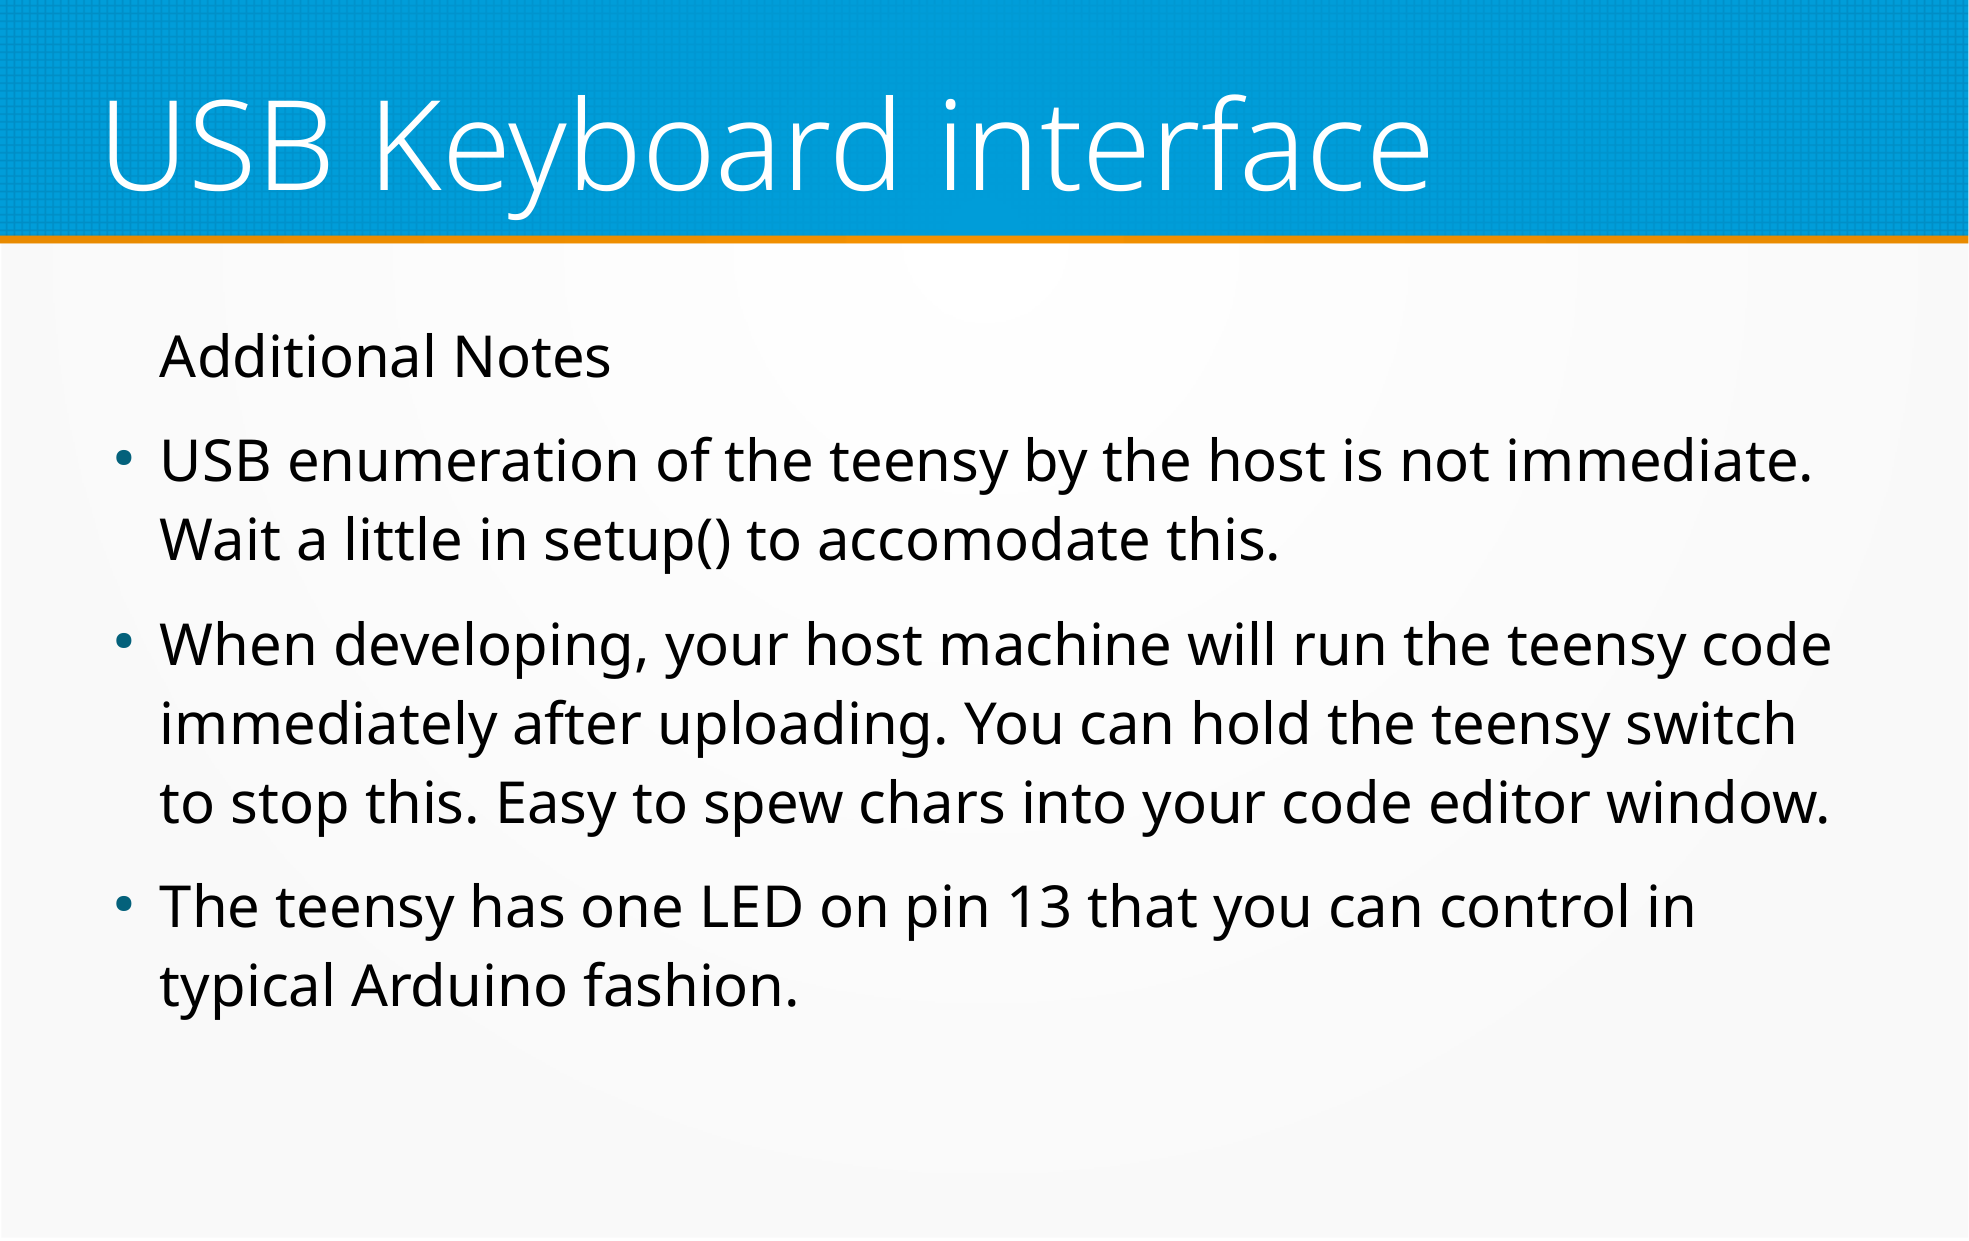

# USB Keyboard interface
Additional Notes
USB enumeration of the teensy by the host is not immediate. Wait a little in setup() to accomodate this.
When developing, your host machine will run the teensy code immediately after uploading. You can hold the teensy switch to stop this. Easy to spew chars into your code editor window.
The teensy has one LED on pin 13 that you can control in typical Arduino fashion.